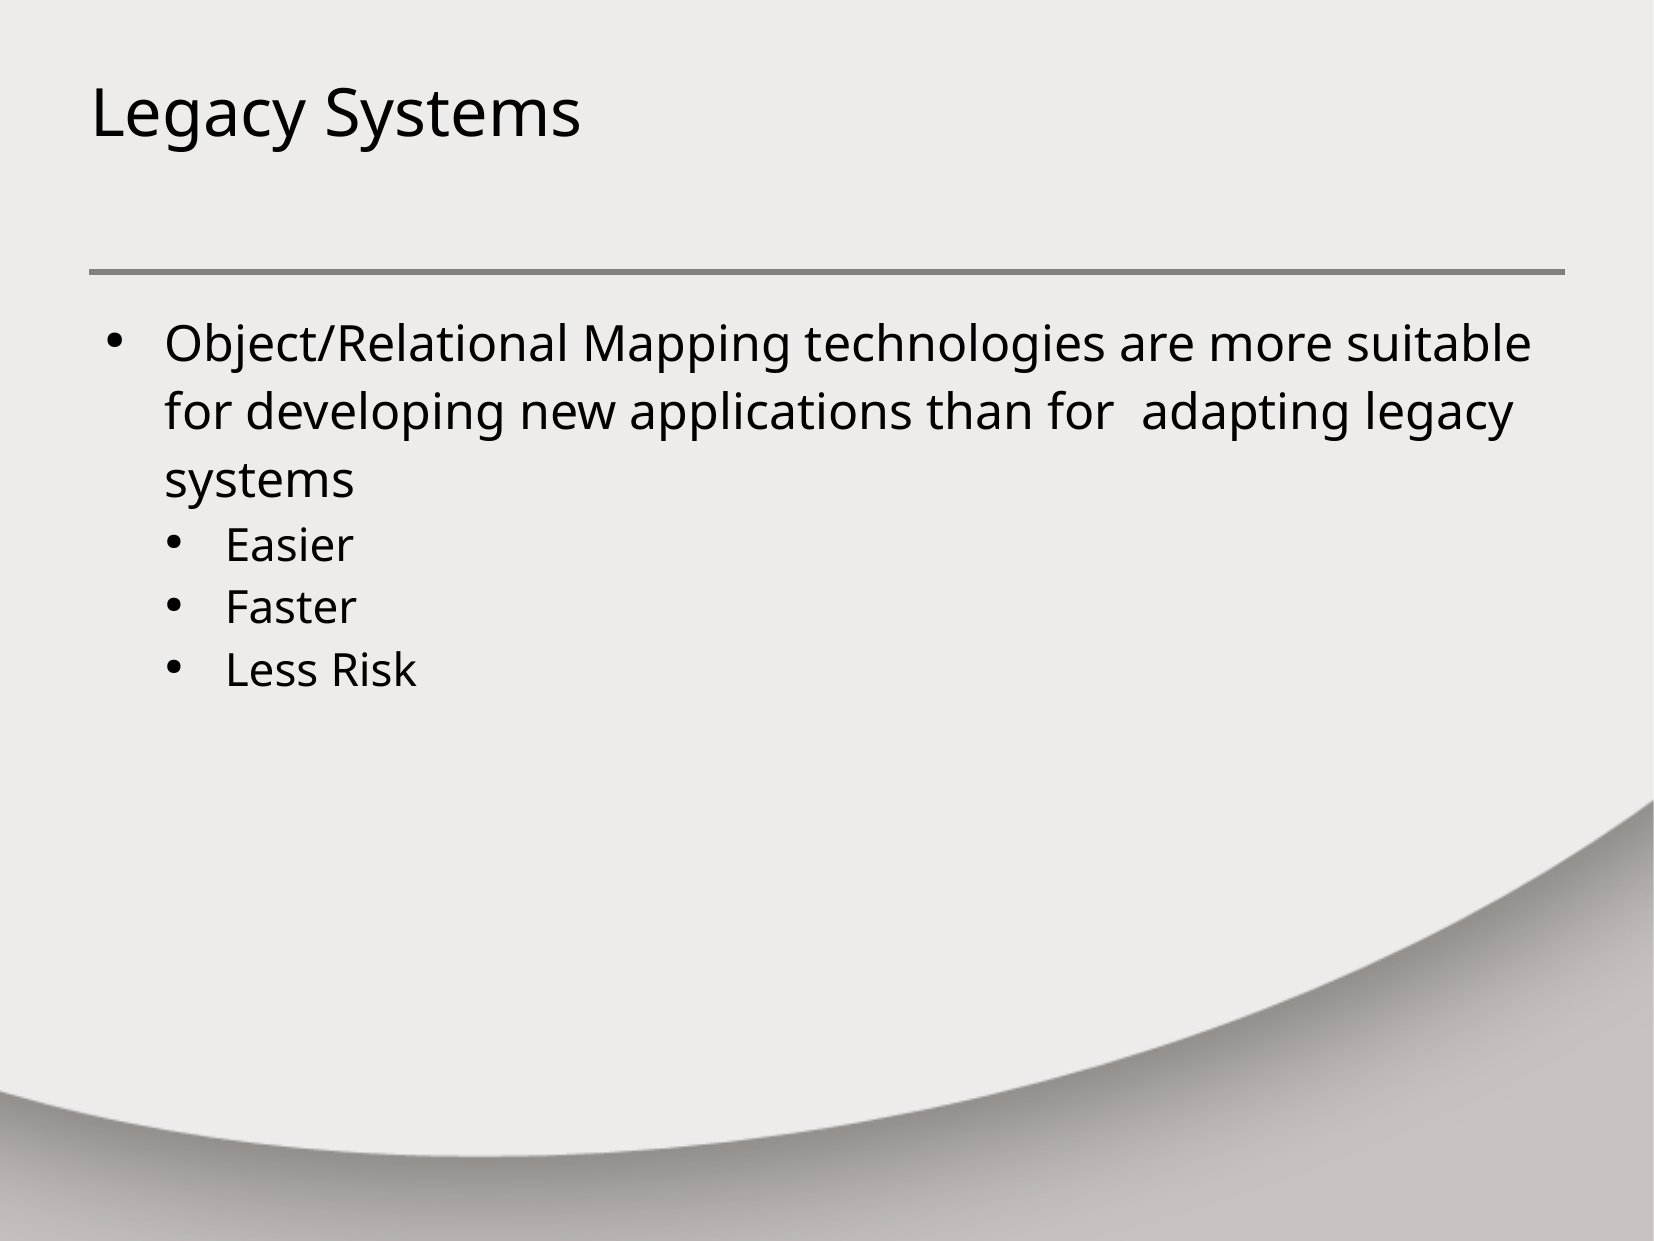

# Legacy Systems
Object/Relational Mapping technologies are more suitable for developing new applications than for adapting legacy systems
Easier
Faster
Less Risk